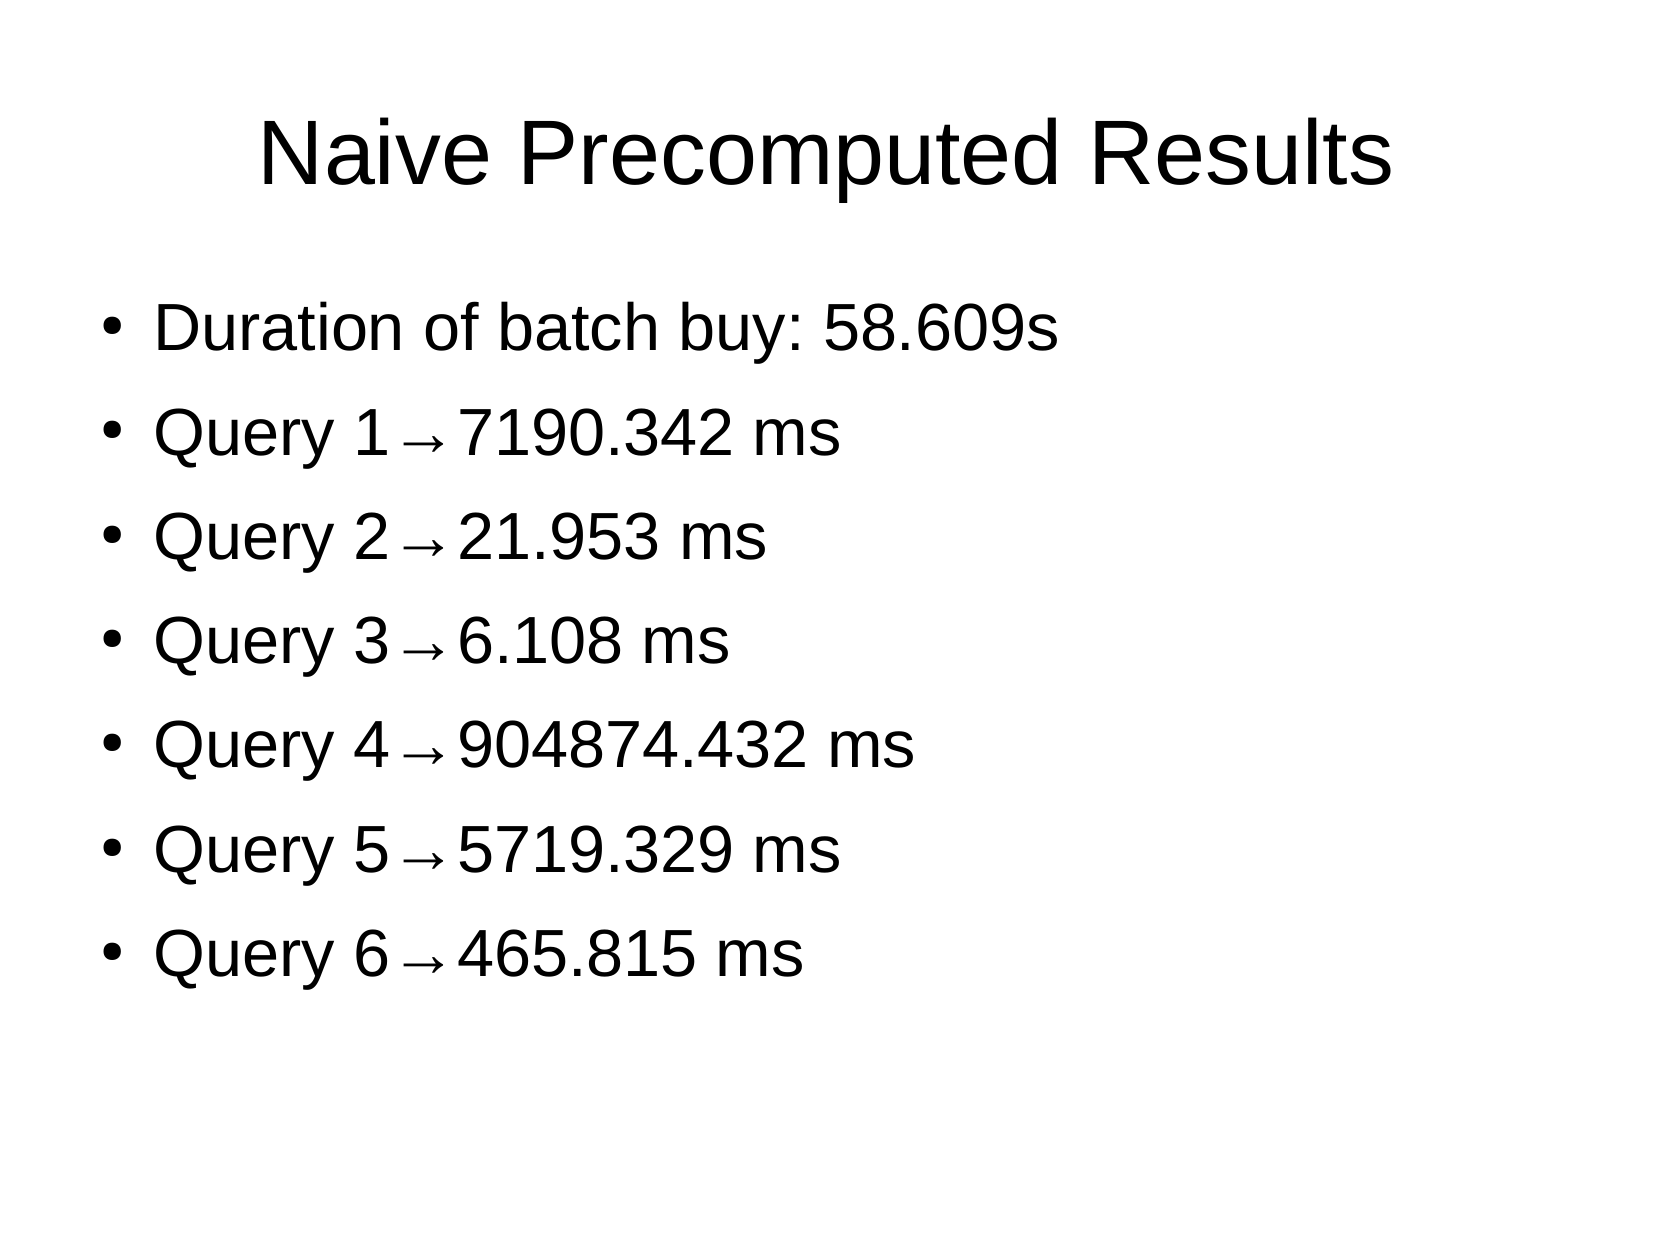

# Naive Precomputed Results
Duration of batch buy: 58.609s
Query 1→7190.342 ms
Query 2→21.953 ms
Query 3→6.108 ms
Query 4→904874.432 ms
Query 5→5719.329 ms
Query 6→465.815 ms